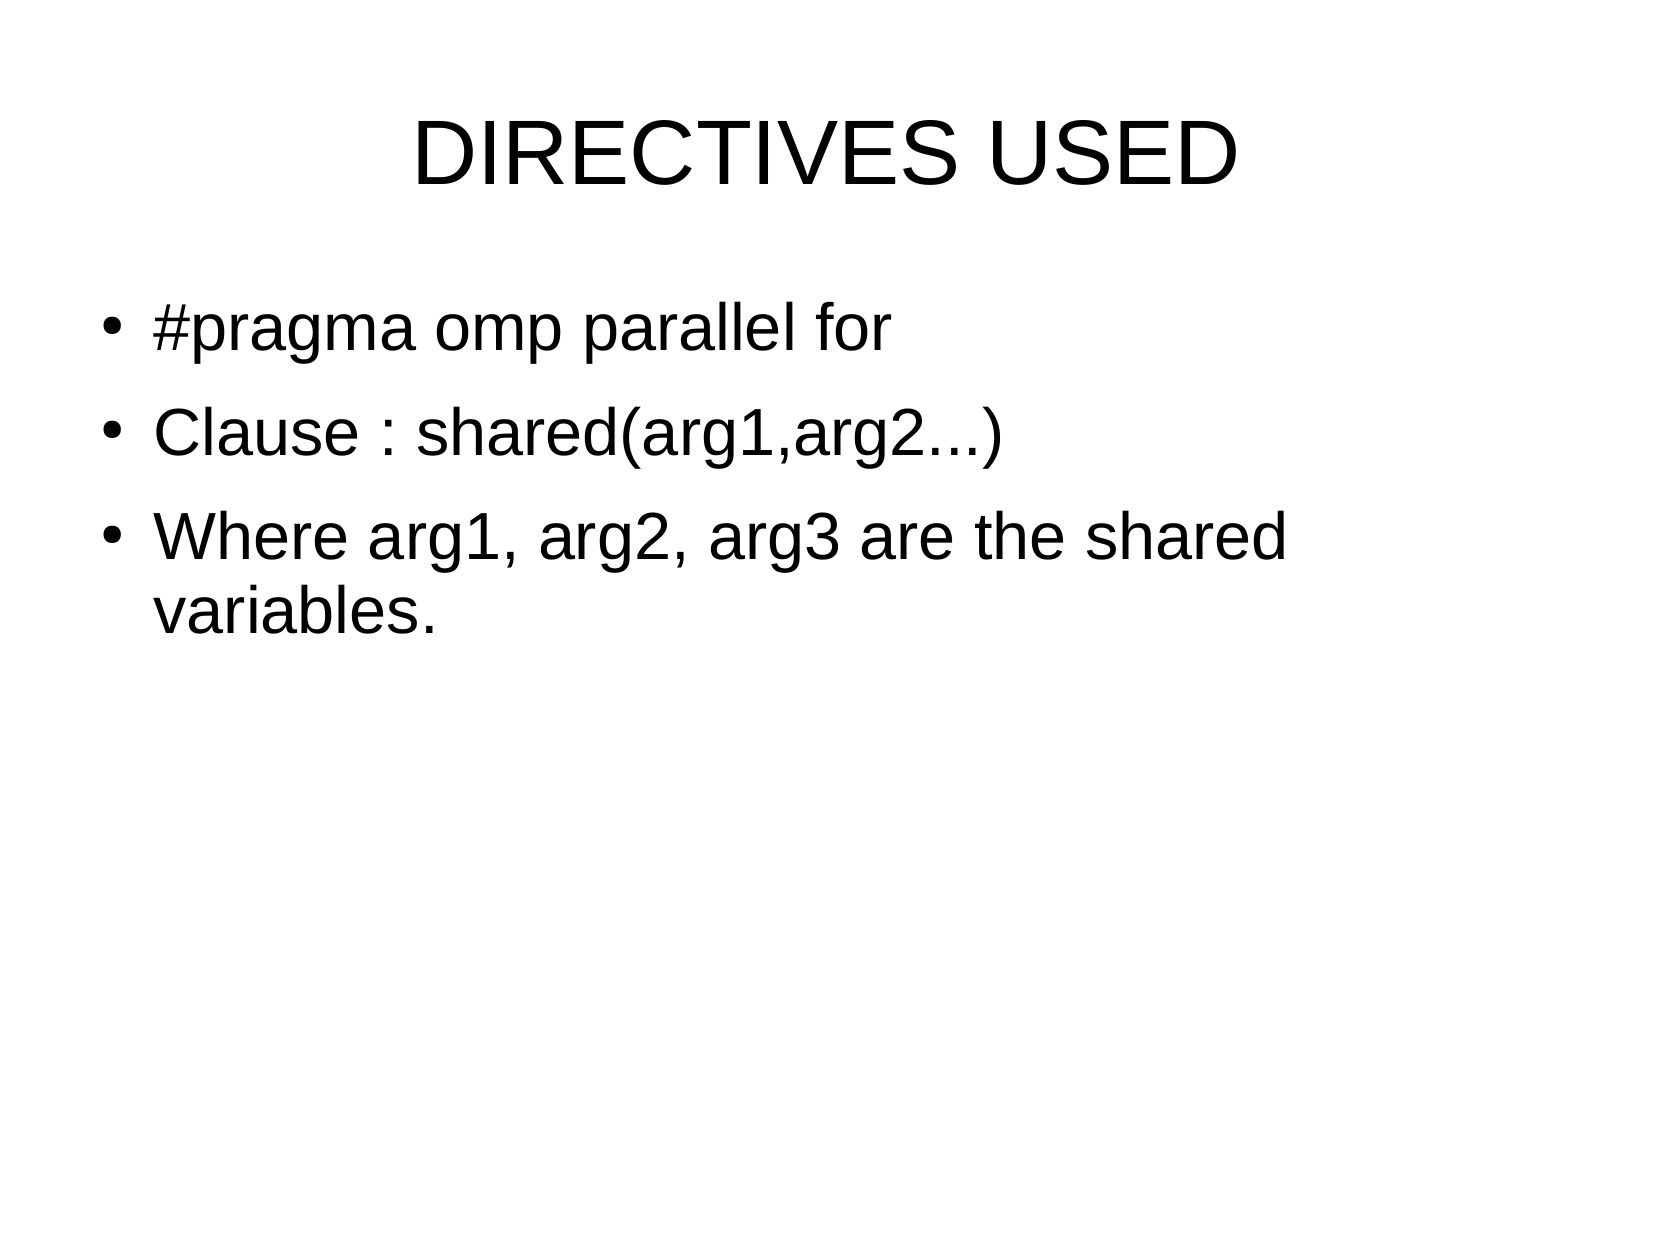

# DIRECTIVES USED
#pragma omp parallel for
Clause : shared(arg1,arg2...)
Where arg1, arg2, arg3 are the shared variables.